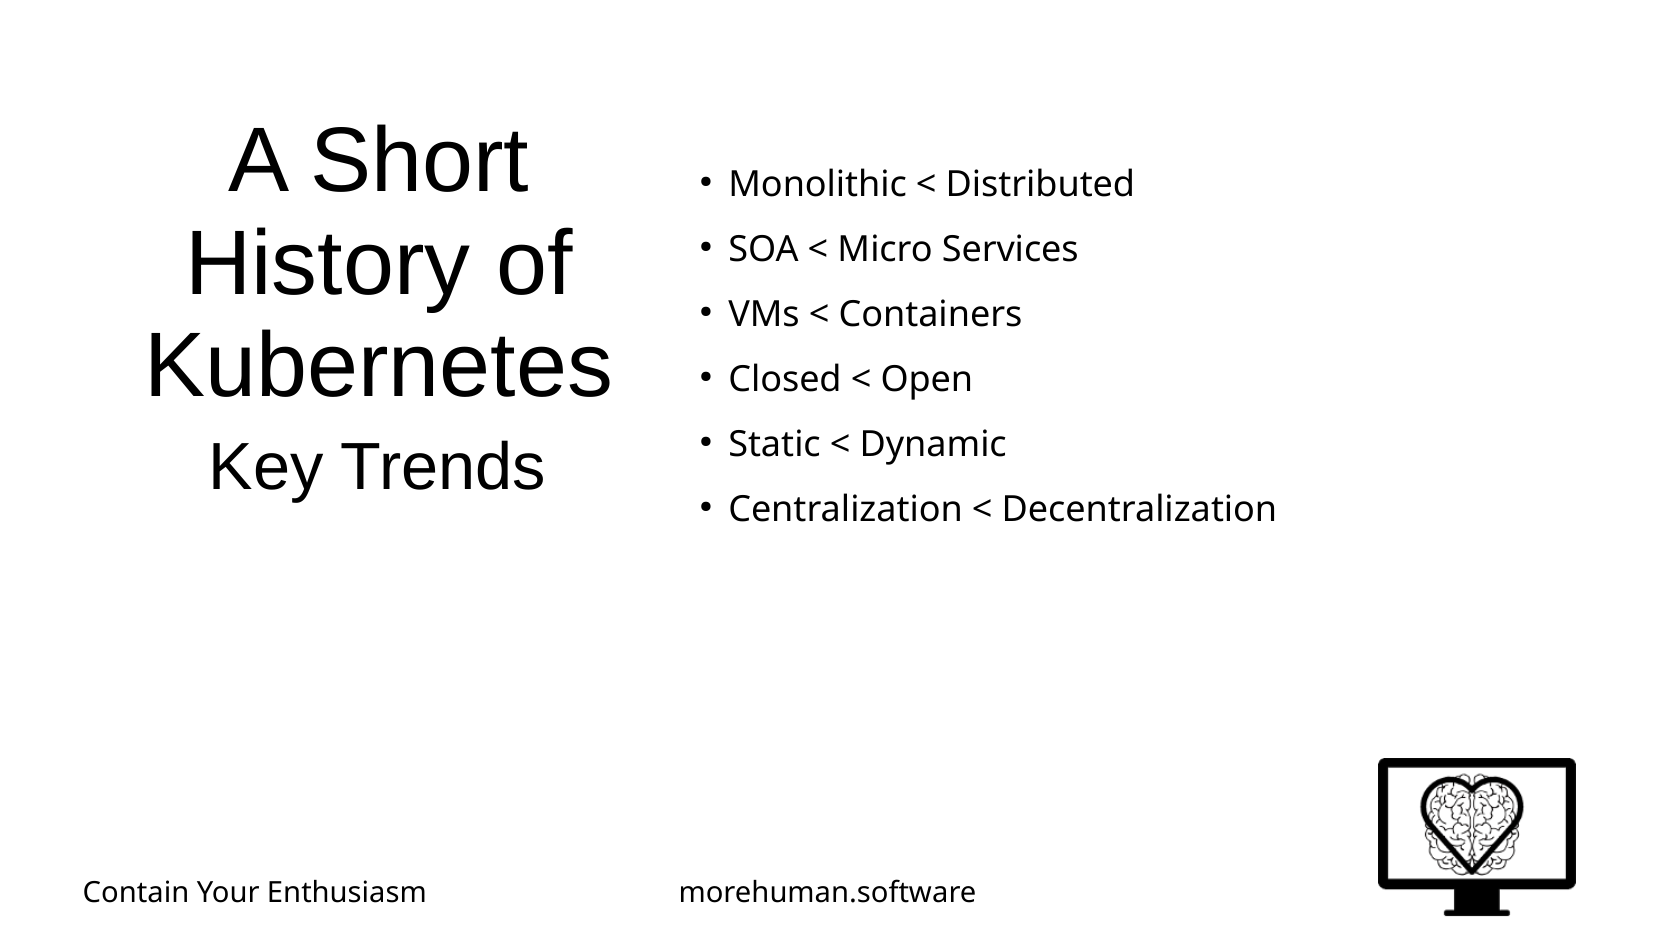

# A Short History of Kubernetes
Monolithic < Distributed
SOA < Micro Services
VMs < Containers
Closed < Open
Static < Dynamic
Centralization < Decentralization
Key Trends